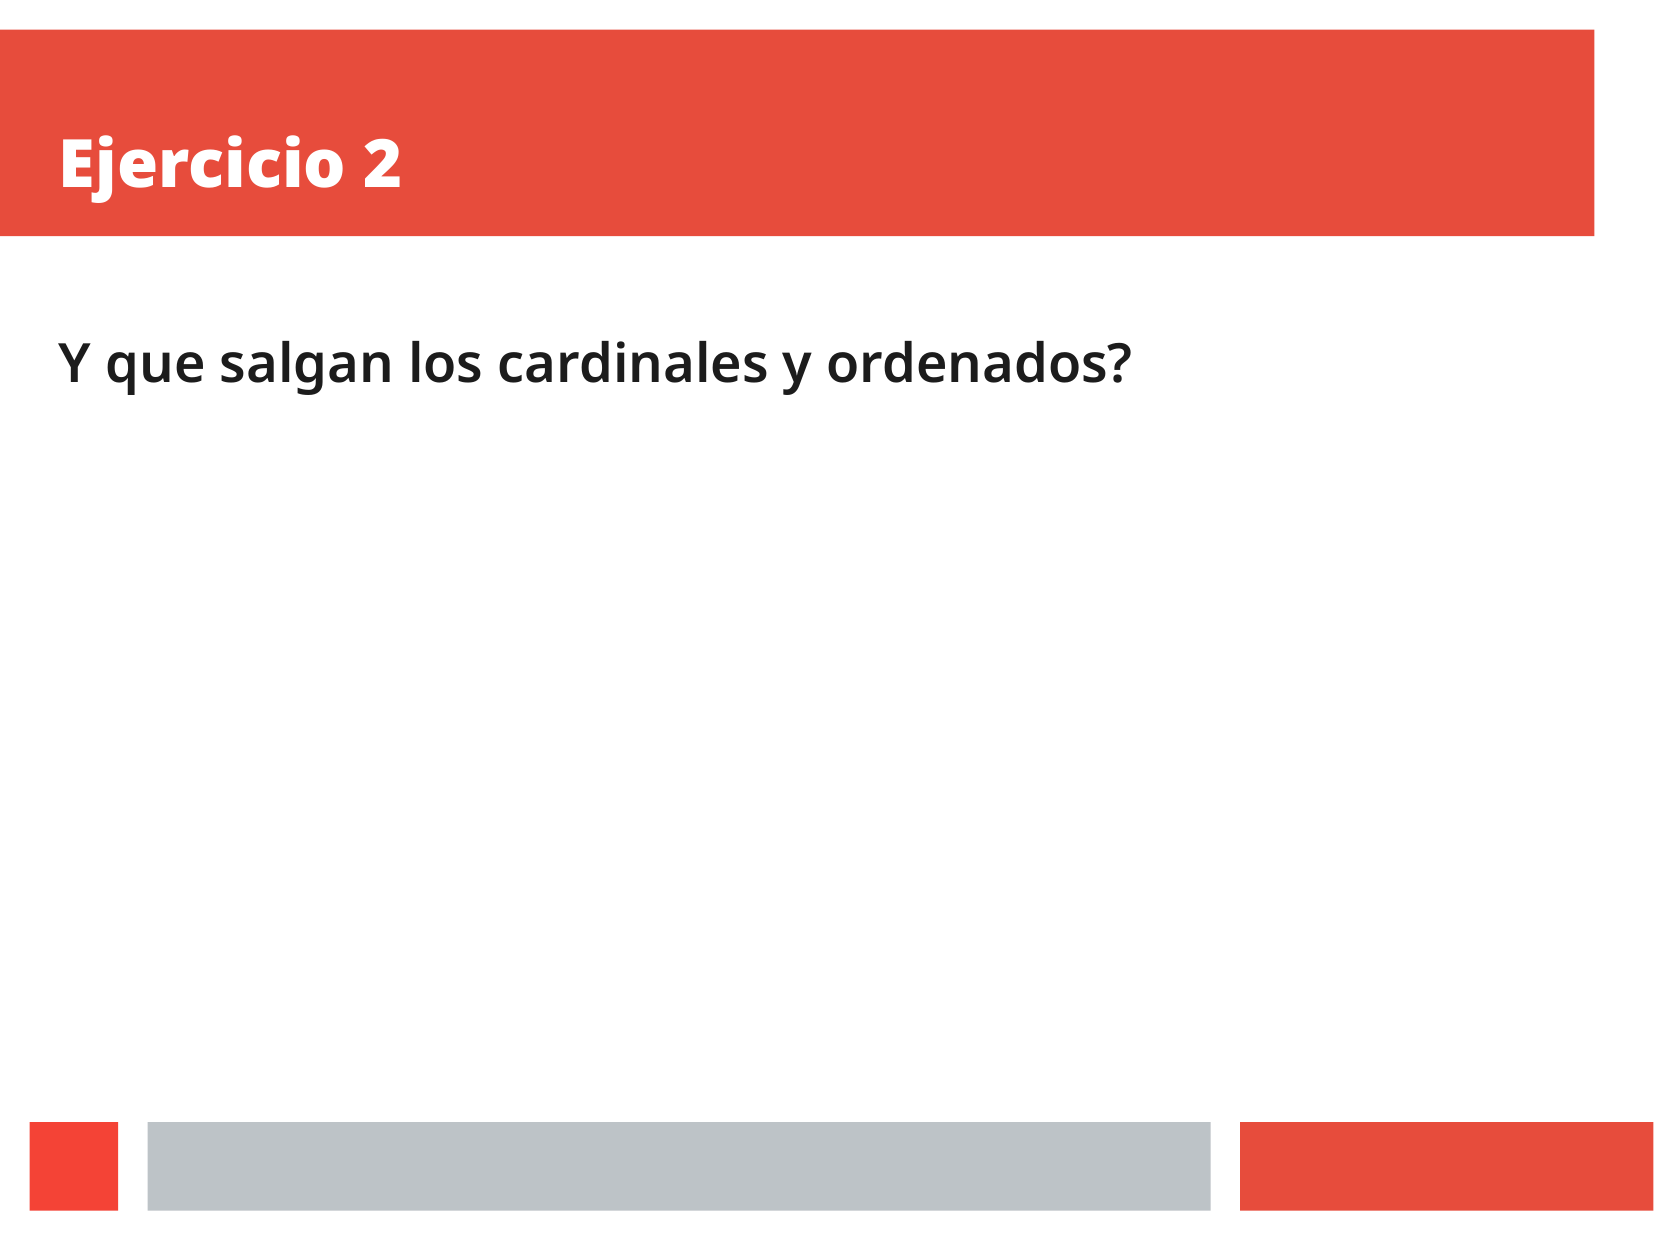

# Ejercicio 2
Y que salgan los cardinales y ordenados?